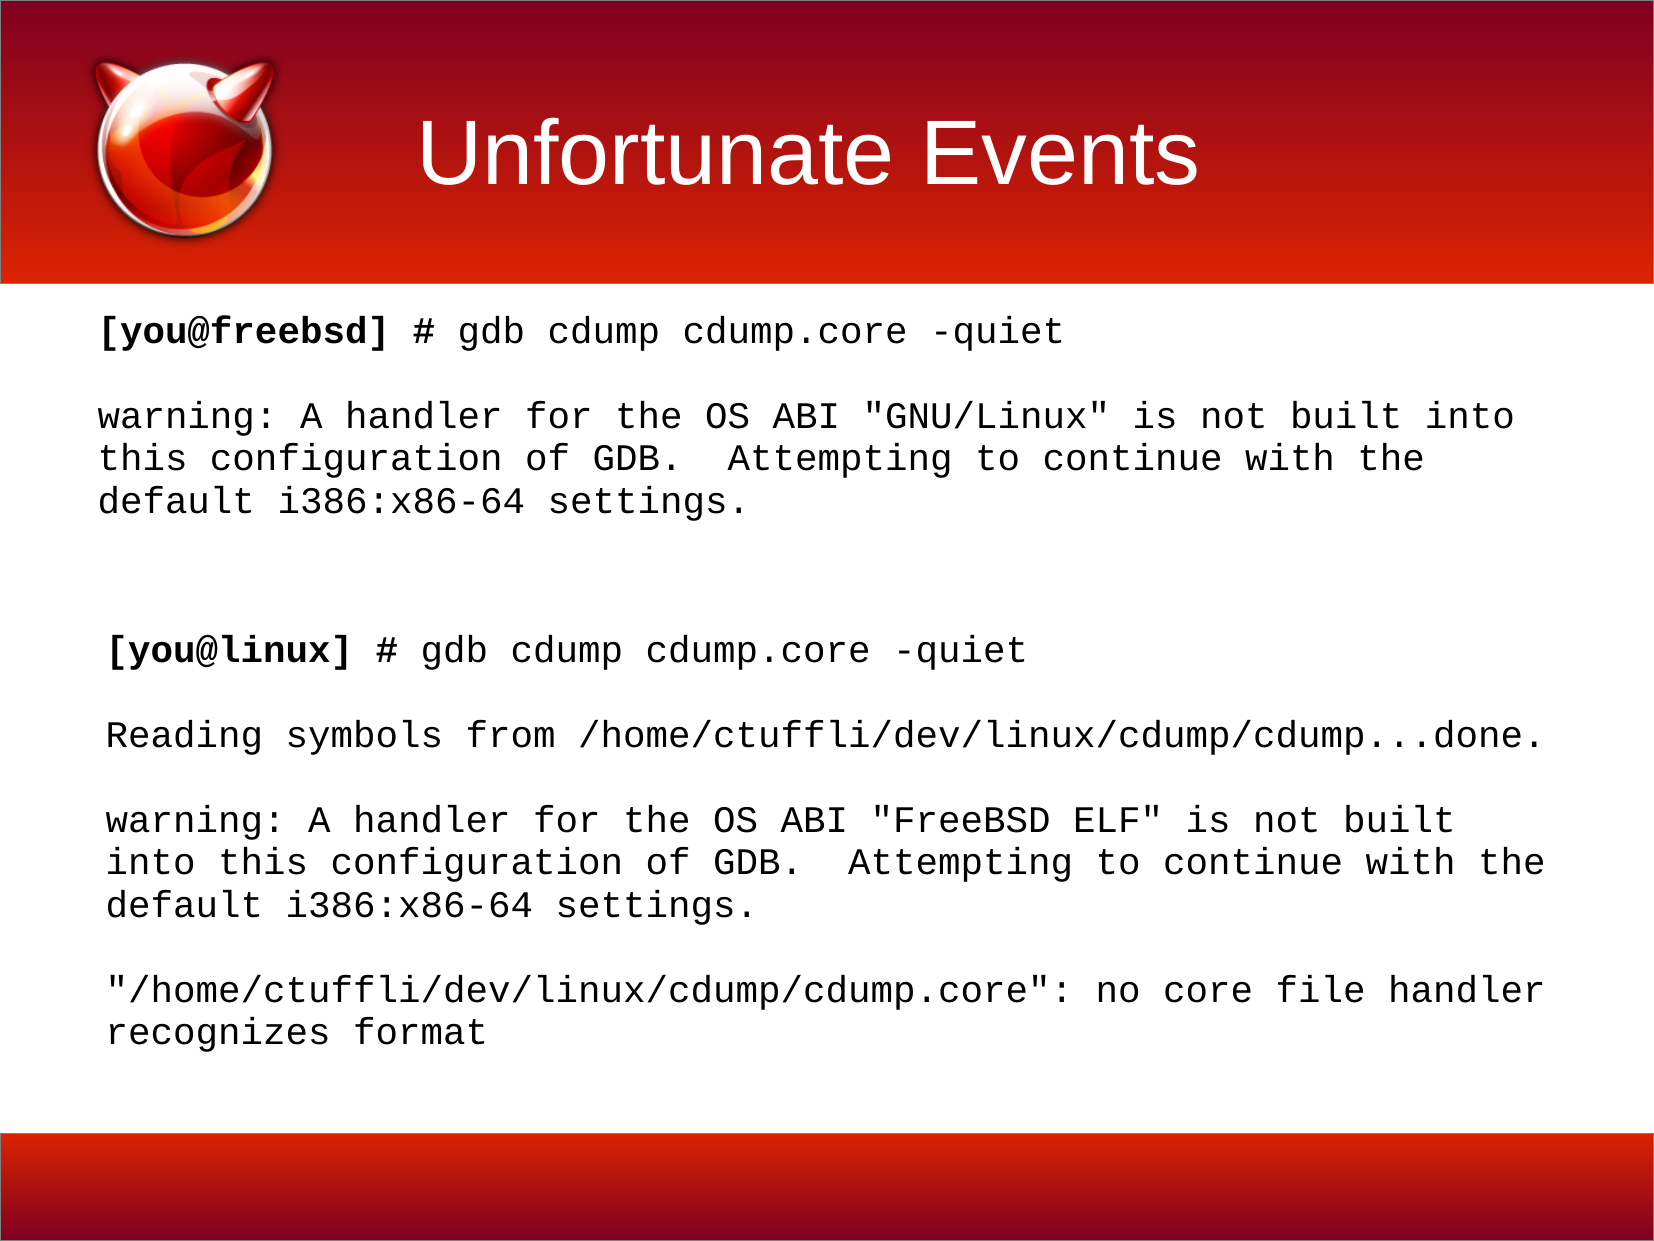

# Unfortunate Events
[you@freebsd] # gdb cdump cdump.core -quiet
warning: A handler for the OS ABI "GNU/Linux" is not built into this configuration of GDB. Attempting to continue with the default i386:x86-64 settings.
[you@linux] # gdb cdump cdump.core -quiet
Reading symbols from /home/ctuffli/dev/linux/cdump/cdump...done.
warning: A handler for the OS ABI "FreeBSD ELF" is not built into this configuration of GDB. Attempting to continue with the default i386:x86-64 settings.
"/home/ctuffli/dev/linux/cdump/cdump.core": no core file handler recognizes format